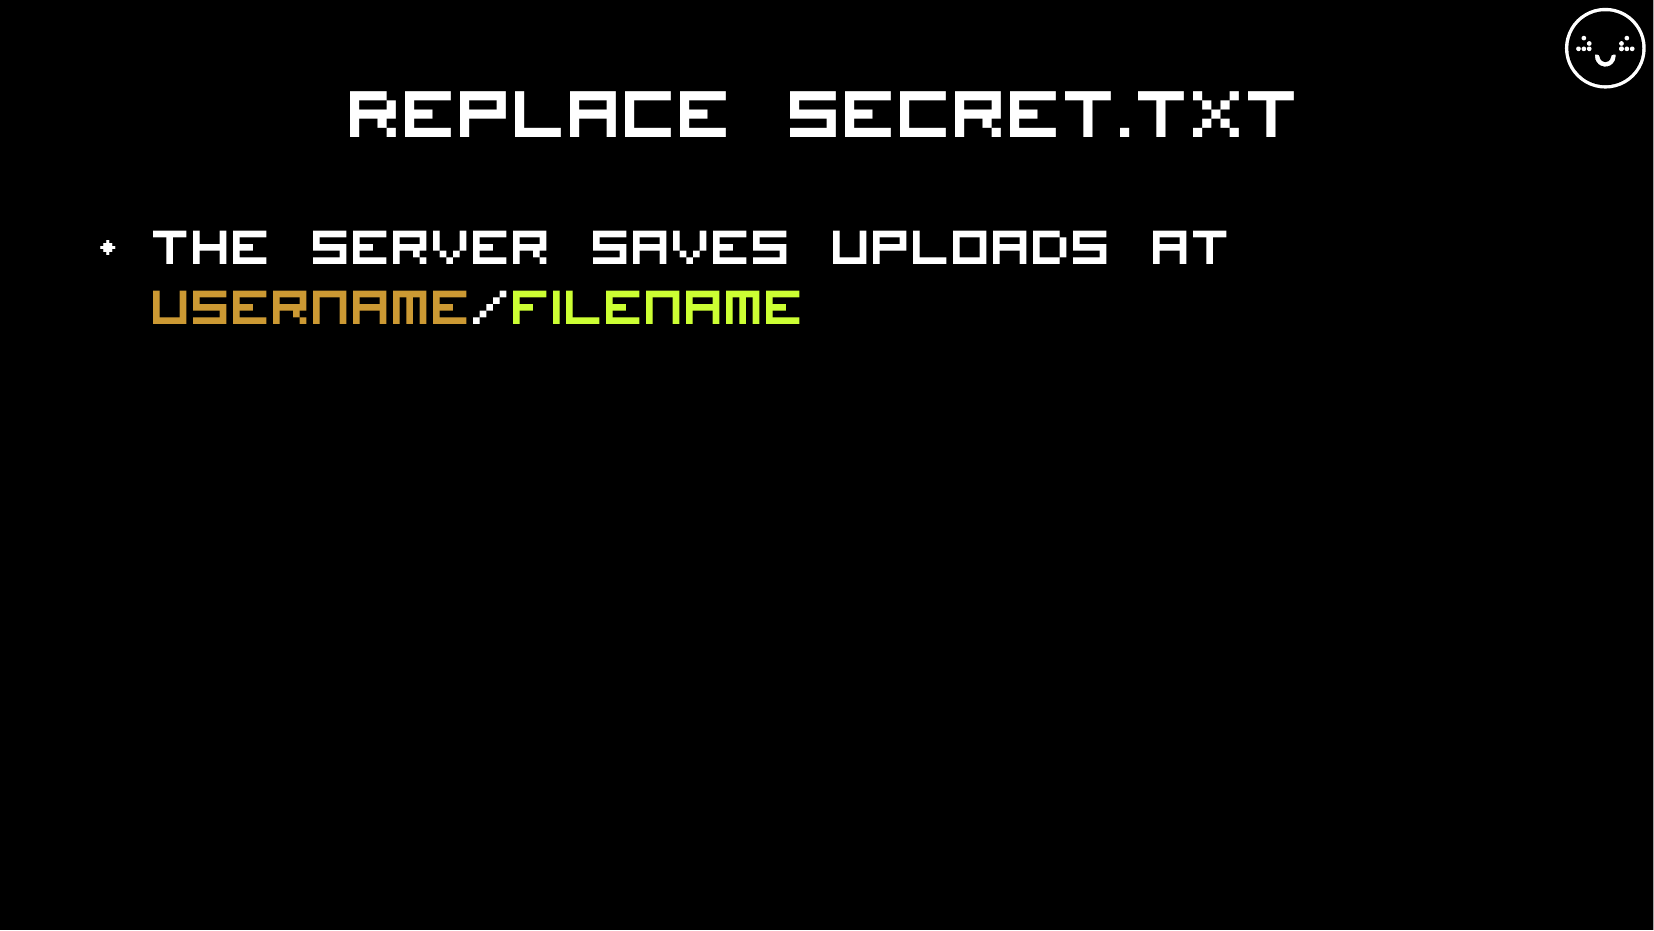

# Replace secret.txt
The server saves uploads at username/filename